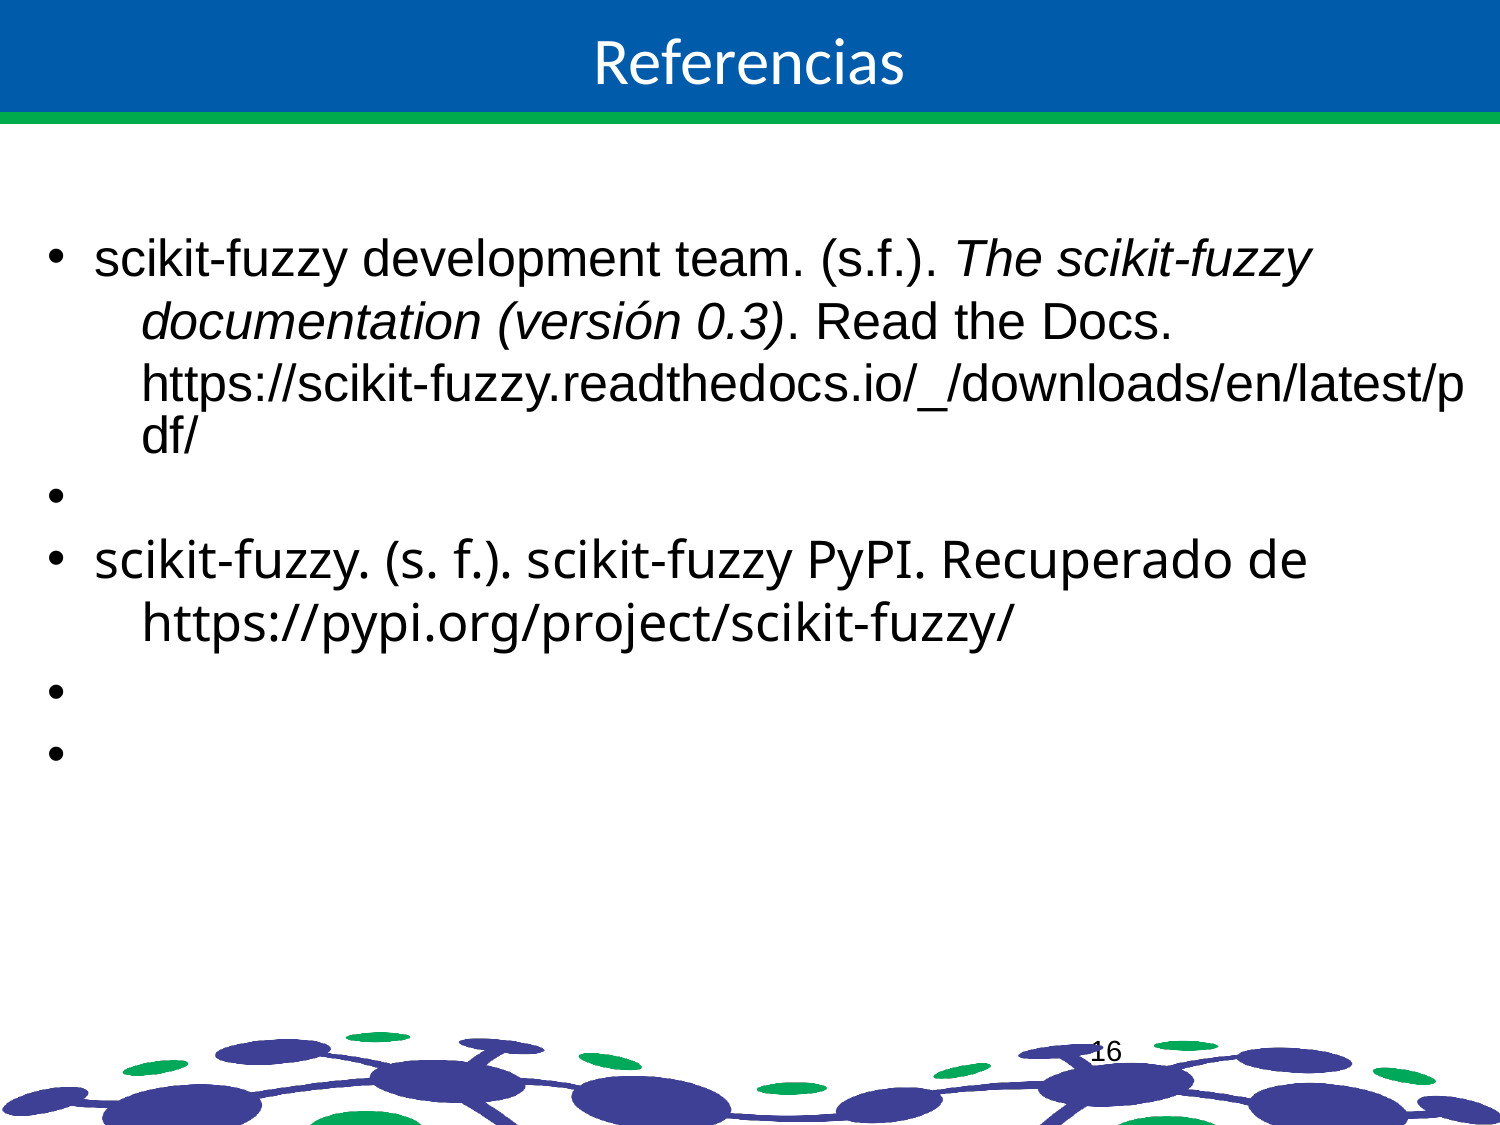

Referencias
scikit-fuzzy development team. (s.f.). The scikit-fuzzy documentation (versión 0.3). Read the Docs. https://scikit-fuzzy.readthedocs.io/_/downloads/en/latest/pdf/
scikit-fuzzy. (s. f.). scikit-fuzzy PyPI. Recuperado de https://pypi.org/project/scikit-fuzzy/